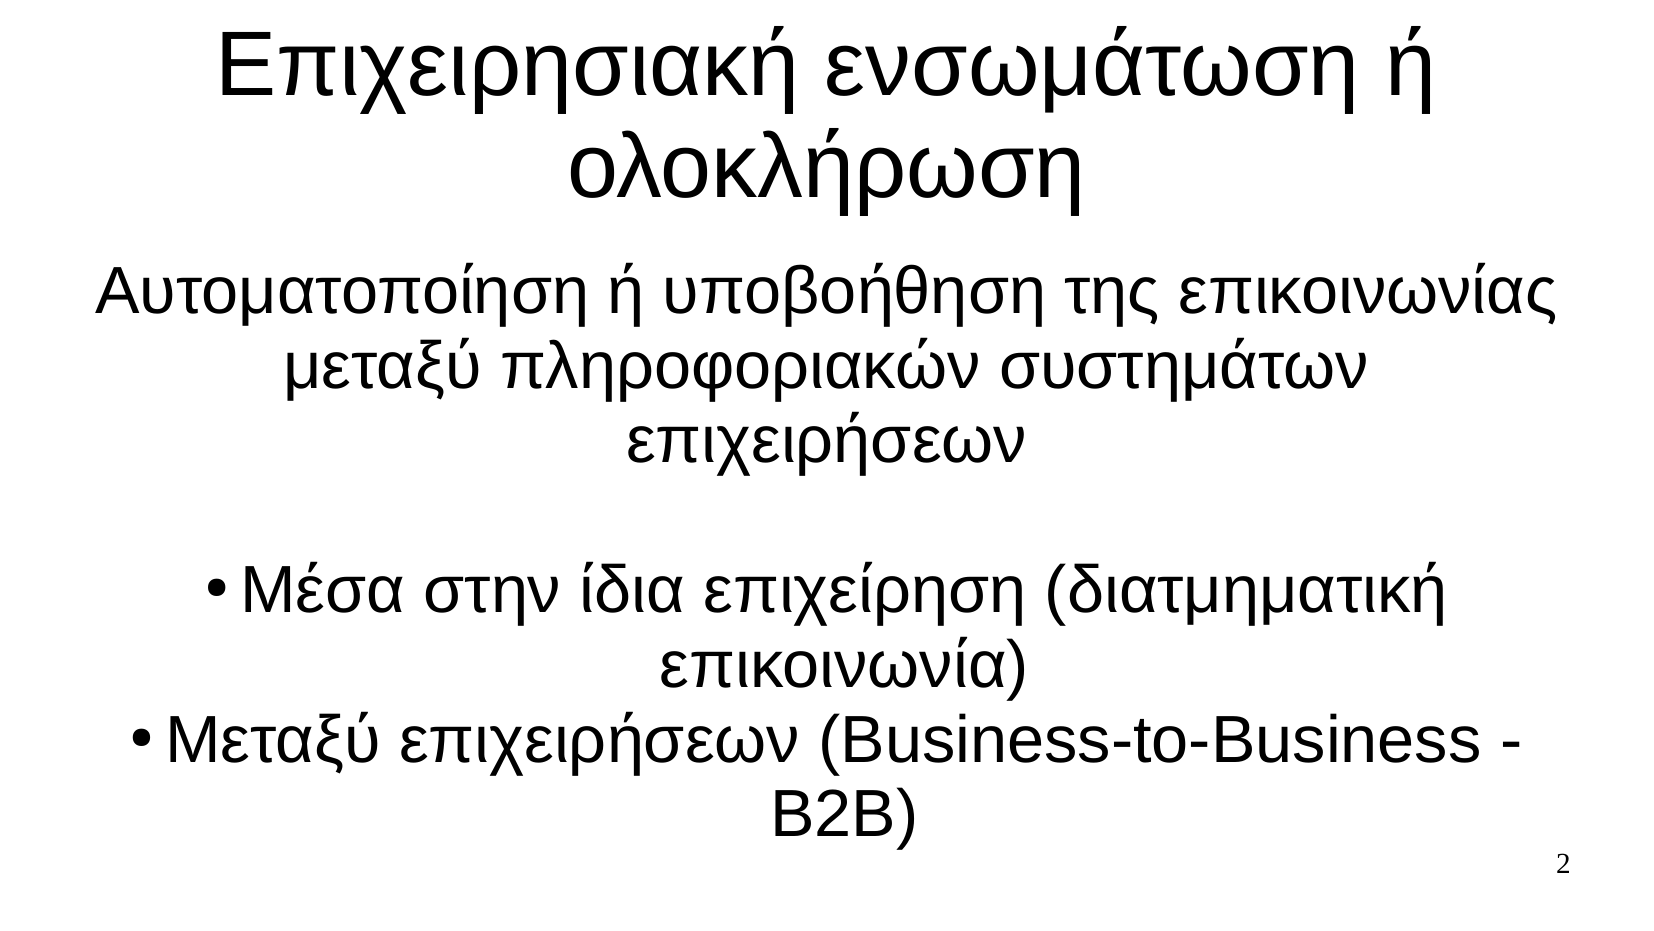

# Επιχειρησιακή ενσωμάτωση ή ολοκλήρωση
Αυτοματοποίηση ή υποβοήθηση της επικοινωνίας μεταξύ πληροφοριακών συστημάτων επιχειρήσεων
Μέσα στην ίδια επιχείρηση (διατμηματική επικοινωνία)
Μεταξύ επιχειρήσεων (Business-to-Business - B2B)
2